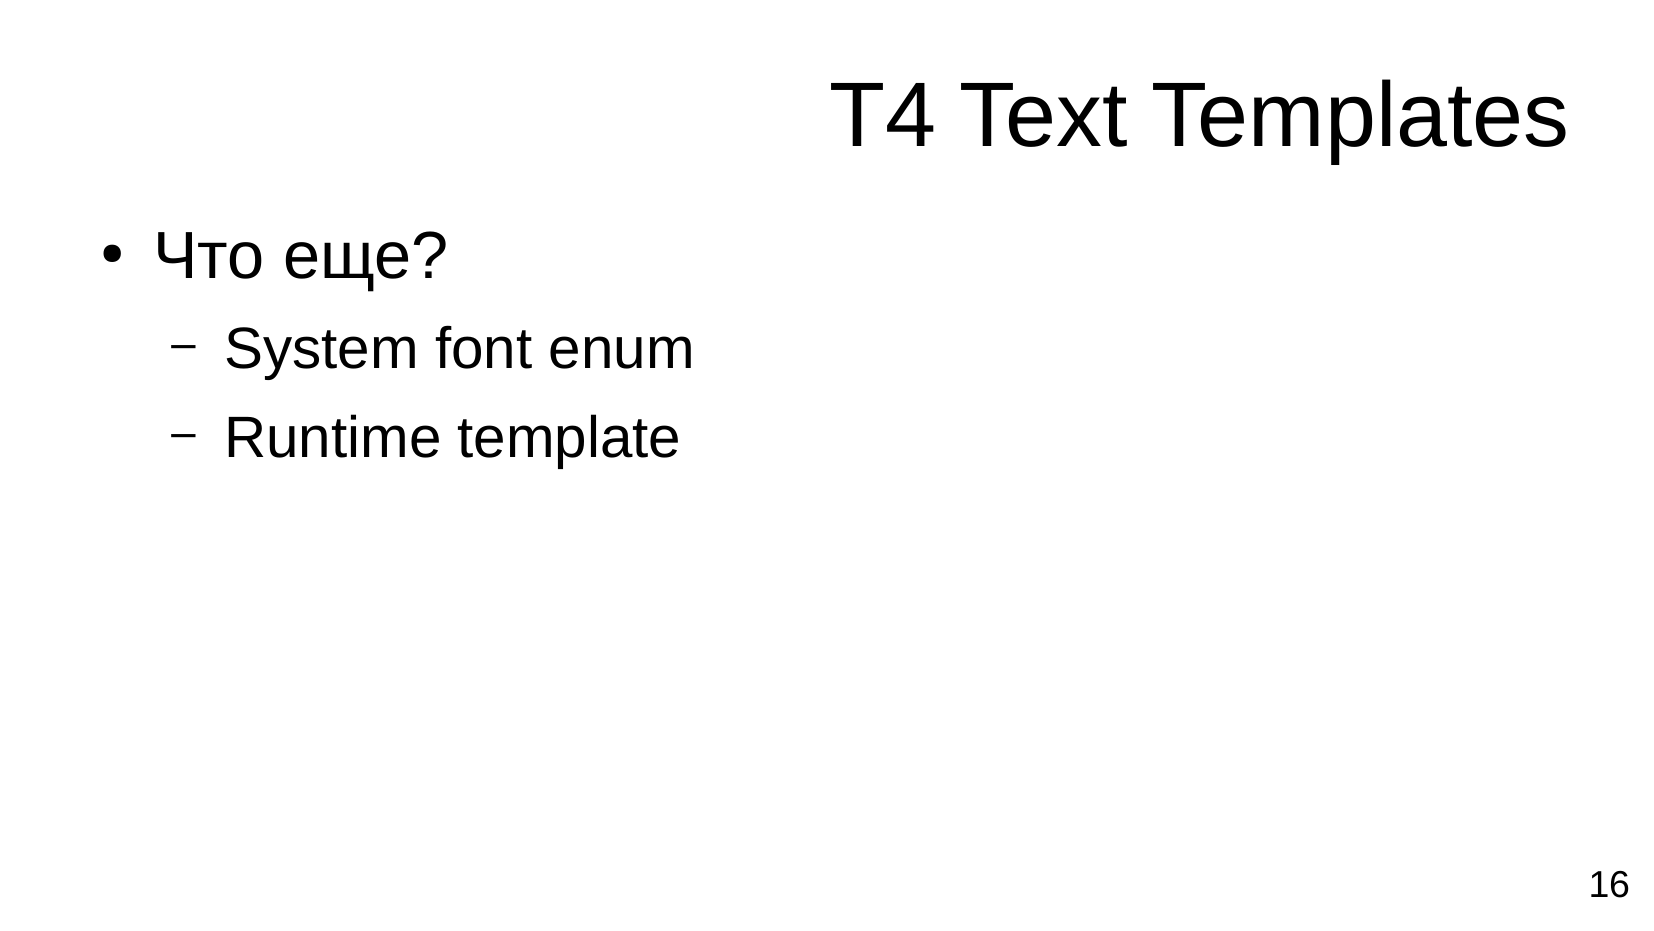

# T4 Text Templates
Что еще?
System font enum
Runtime template